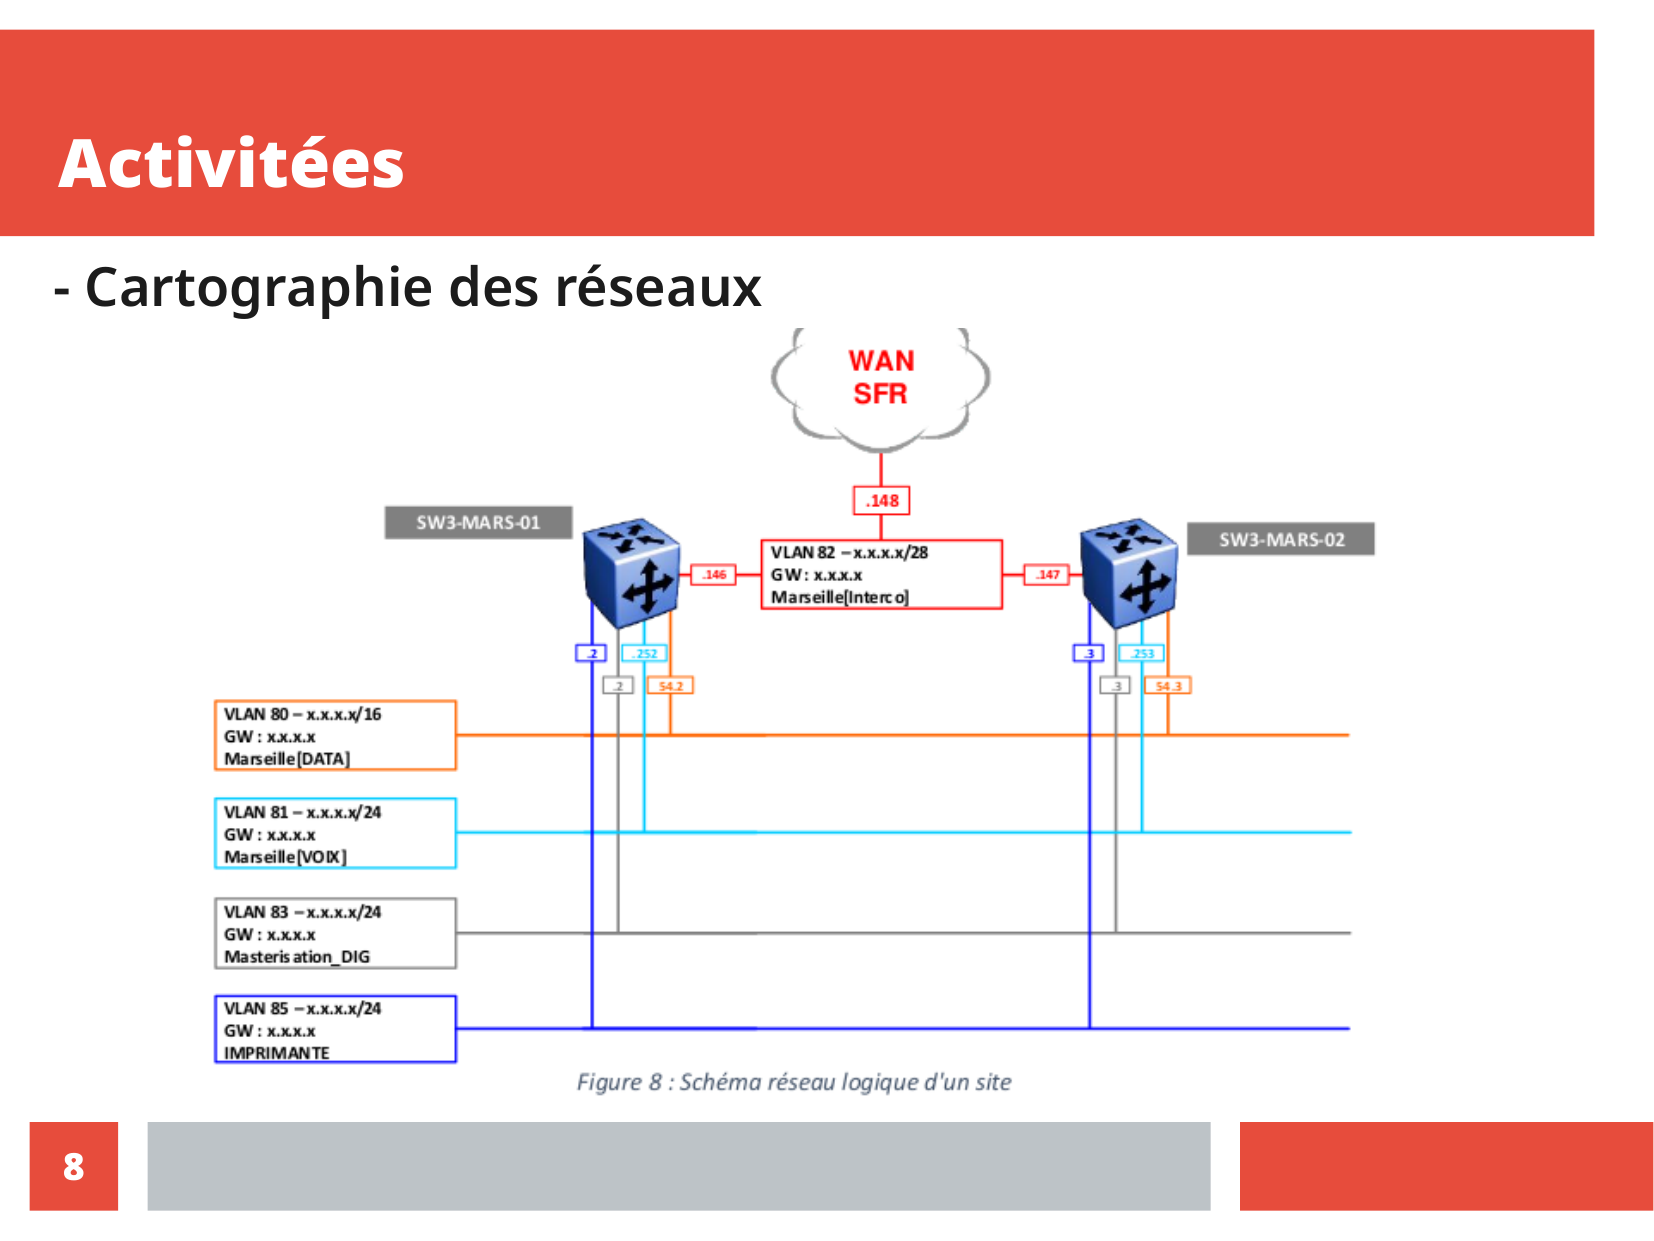

# Activitées
- Cartographie des réseaux
8